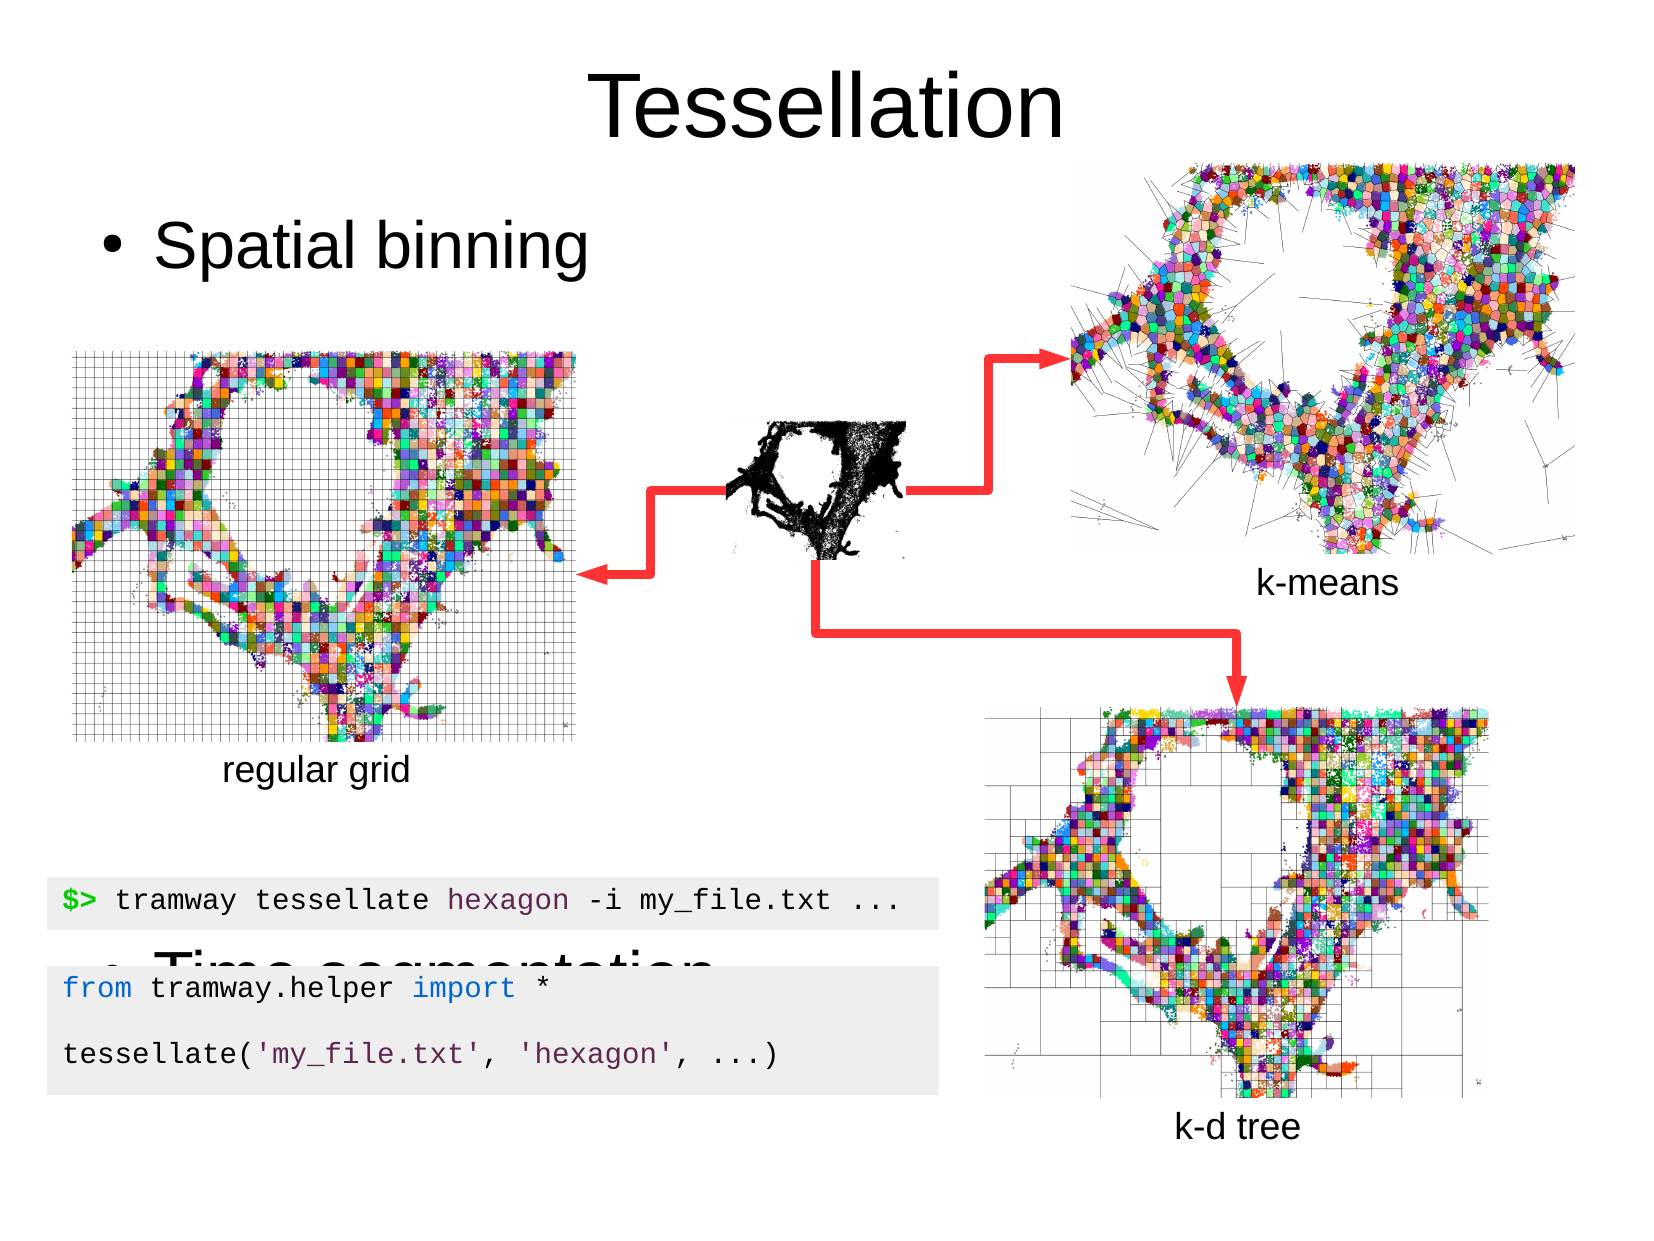

# Tessellation
k-means
Spatial binning
Time segmentation
regular grid
k-d tree
$> tramway tessellate hexagon -i my_file.txt ...
from tramway.helper import *
tessellate('my_file.txt', 'hexagon', ...)